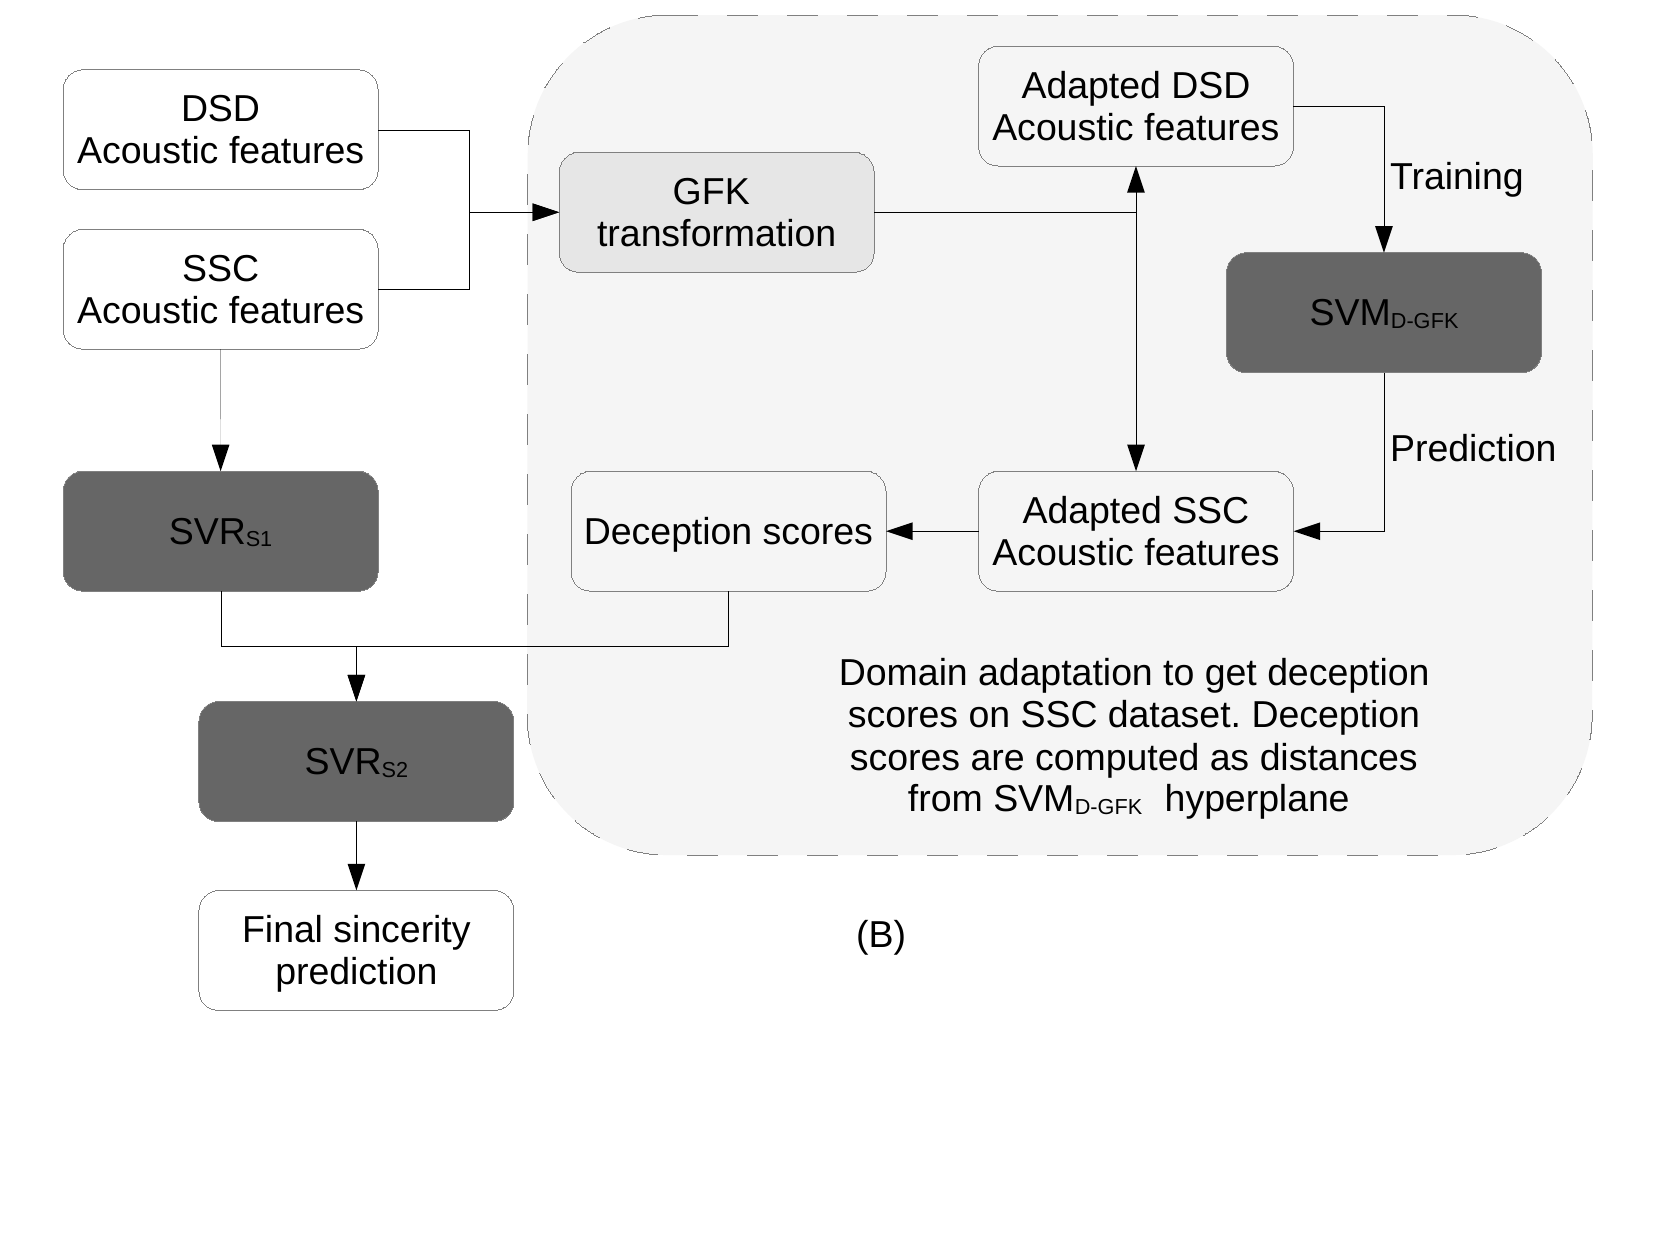

Adapted DSD
Acoustic features
DSD
Acoustic features
Training
GFK
transformation
SSC
Acoustic features
SVMD-GFK
Prediction
SVRS1
Deception scores
Adapted SSC
Acoustic features
Domain adaptation to get deception scores on SSC dataset. Deception scores are computed as distances from SVMD-GFK hyperplane
SVRS2
Final sincerity
prediction
(B)